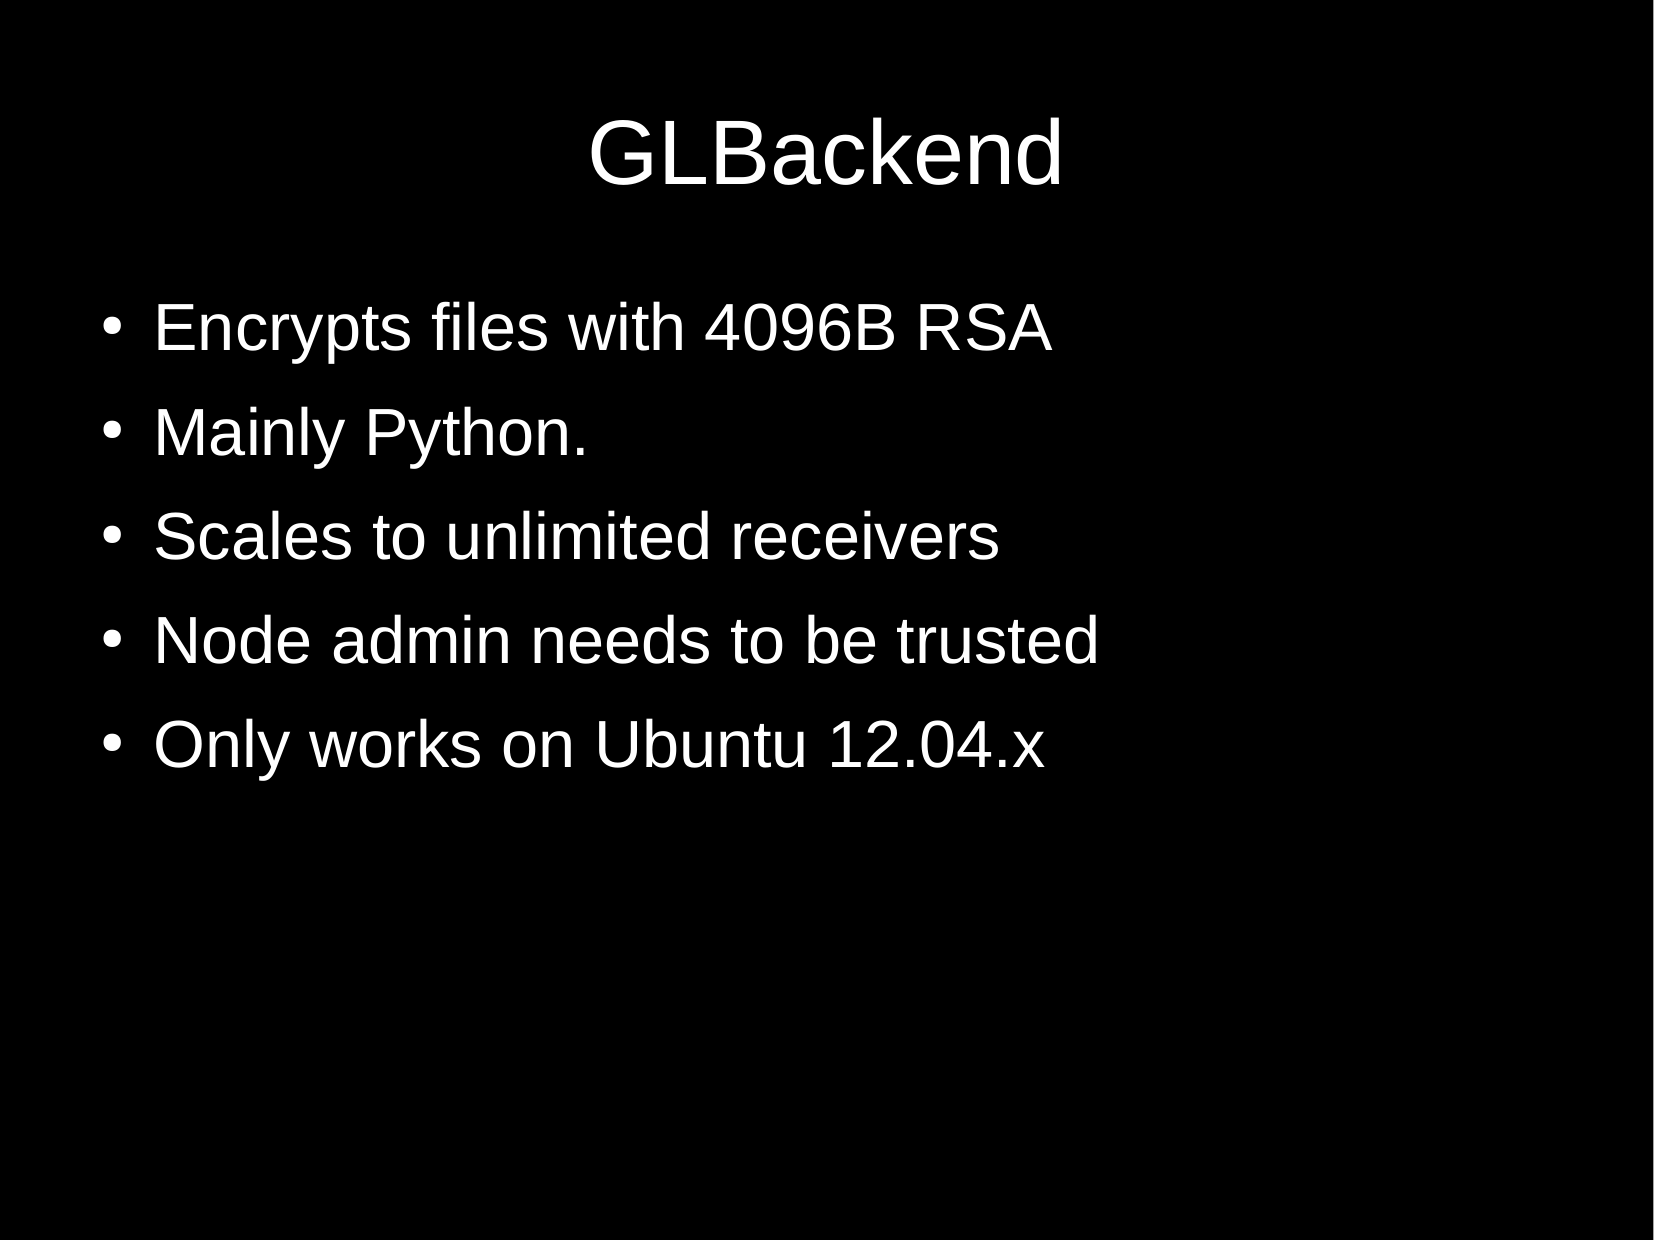

# GLBackend
Encrypts files with 4096B RSA
Mainly Python.
Scales to unlimited receivers
Node admin needs to be trusted
Only works on Ubuntu 12.04.x